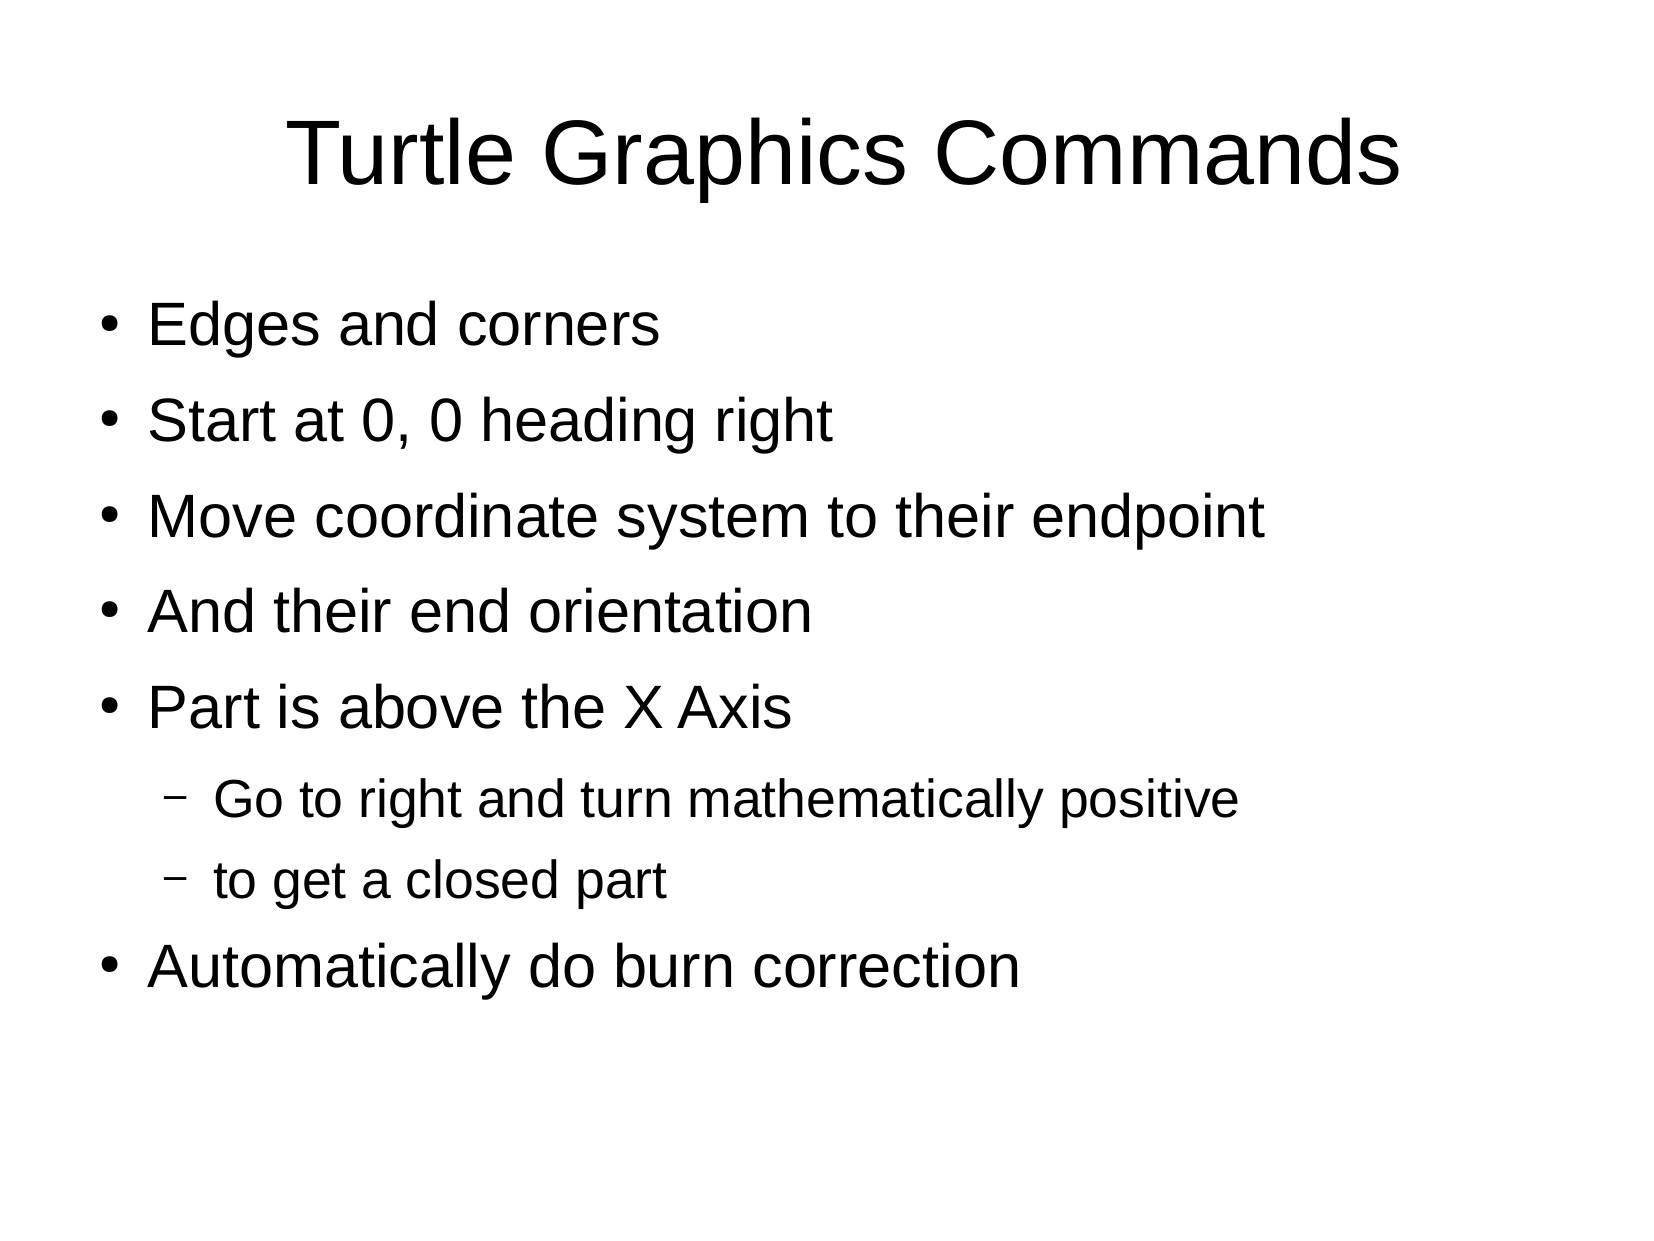

# Turtle Graphics Commands
Edges and corners
Start at 0, 0 heading right
Move coordinate system to their endpoint
And their end orientation
Part is above the X Axis
Go to right and turn mathematically positive
to get a closed part
Automatically do burn correction